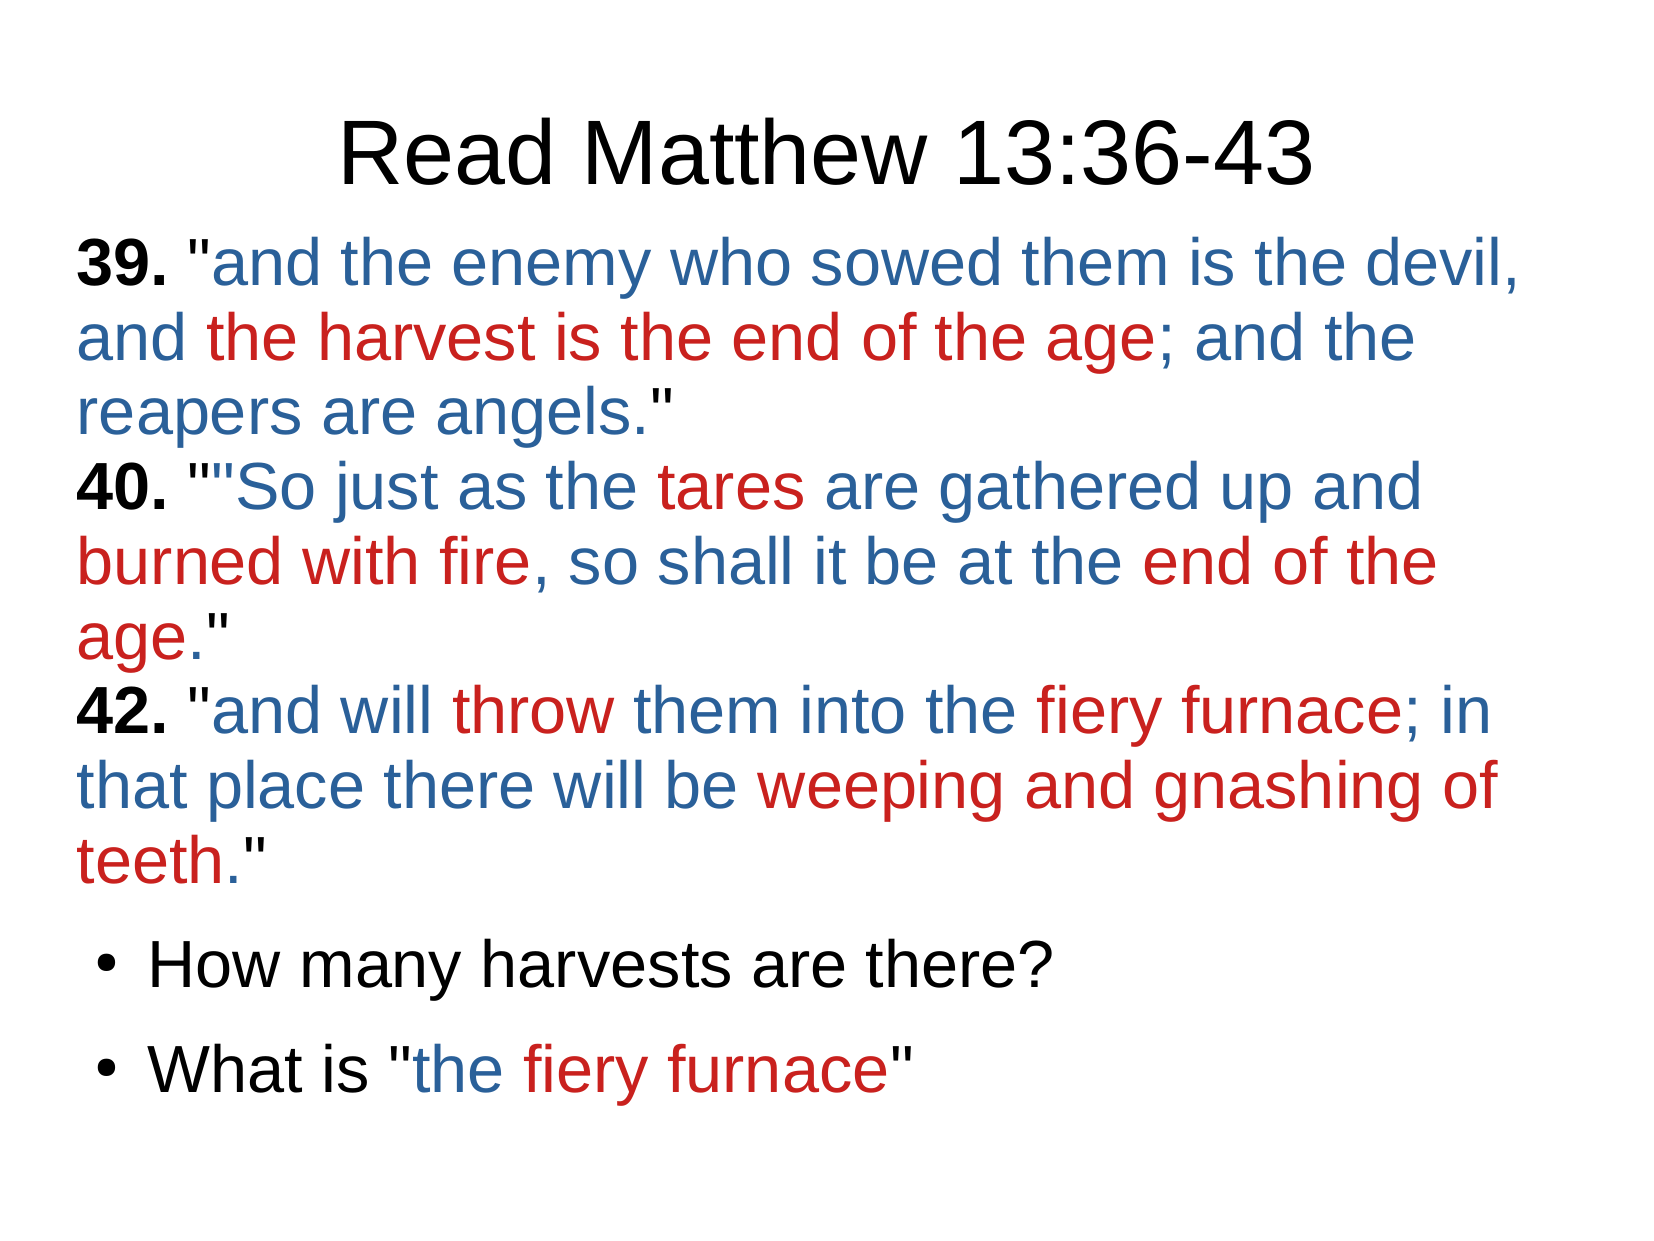

# Read Matthew 13:36-43
39. "and the enemy who sowed them is the devil, and the harvest is the end of the age; and the reapers are angels."
40. ""So just as the tares are gathered up and burned with fire, so shall it be at the end of the age."
42. "and will throw them into the fiery furnace; in that place there will be weeping and gnashing of teeth."
How many harvests are there?
What is "the fiery furnace"